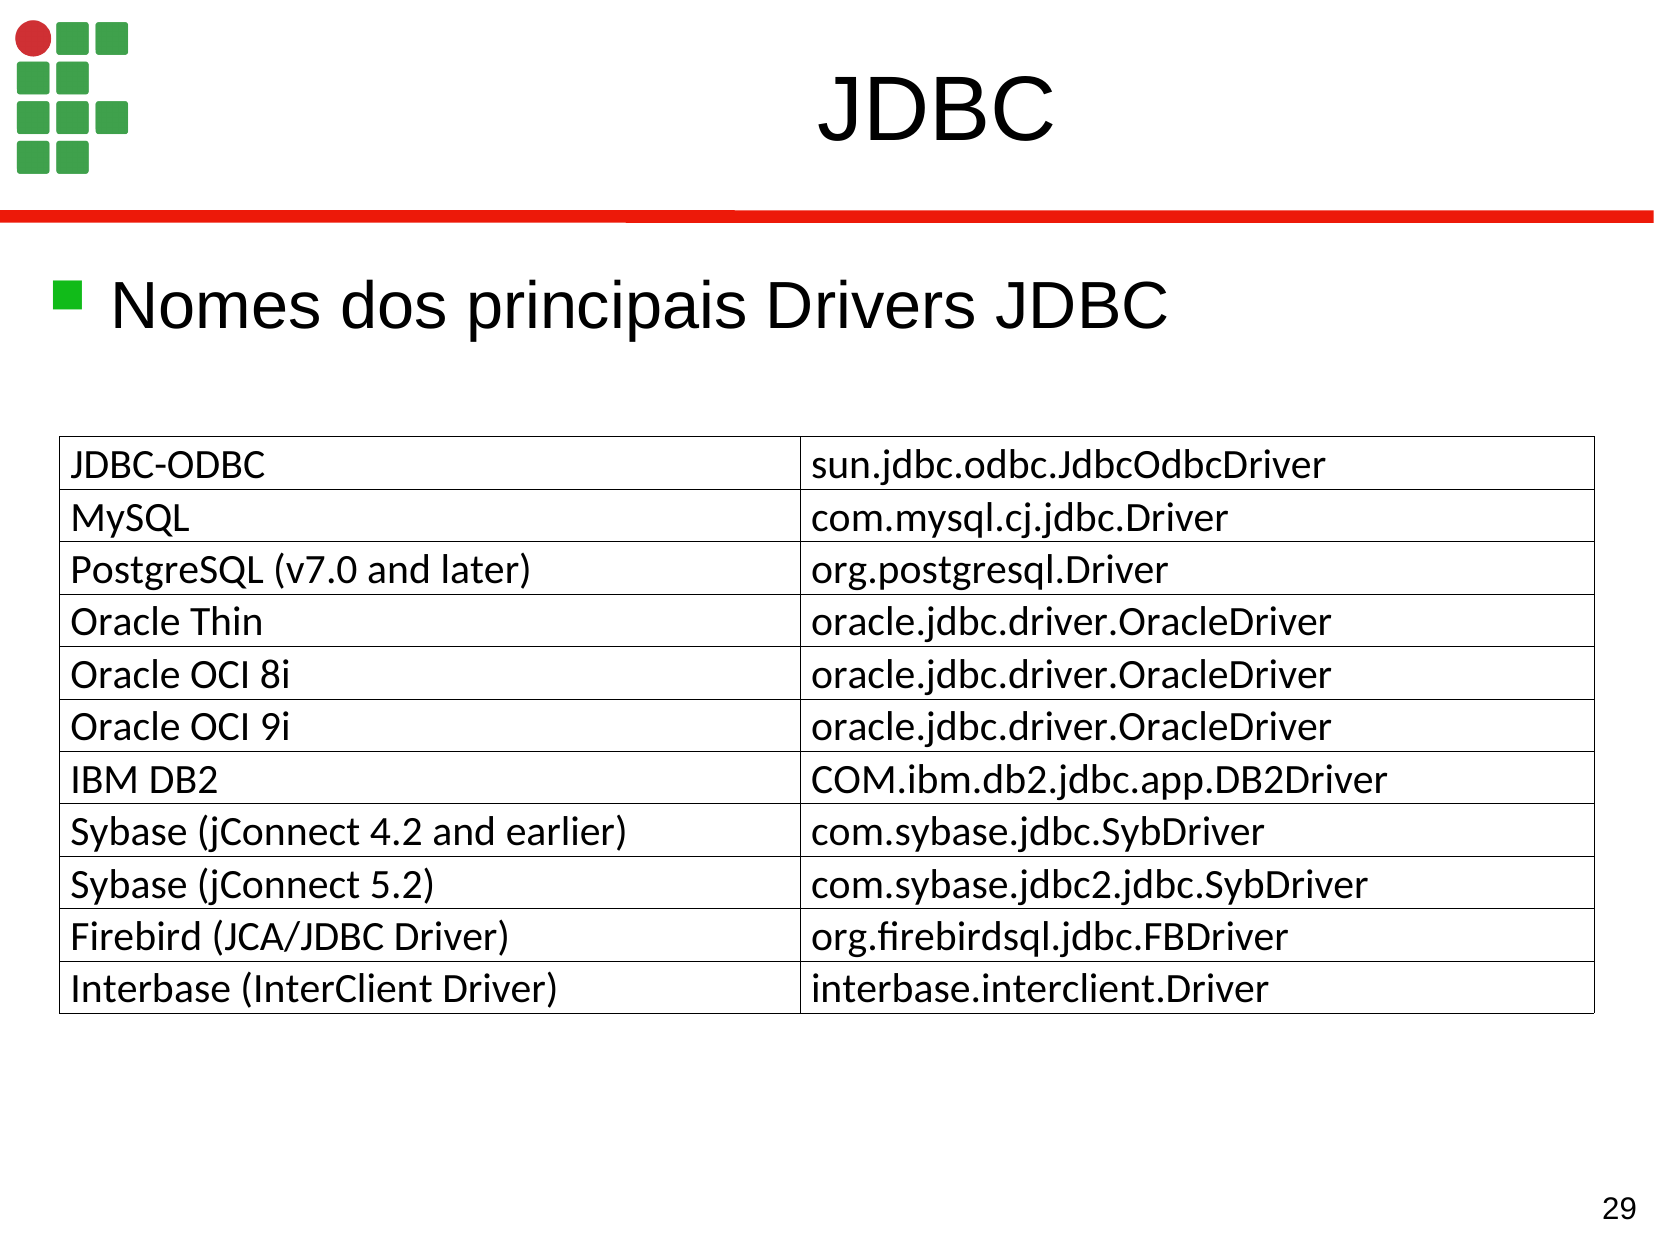

JDBC
Nomes dos principais Drivers JDBC
| JDBC-ODBC | sun.jdbc.odbc.JdbcOdbcDriver |
| --- | --- |
| MySQL | com.mysql.cj.jdbc.Driver |
| PostgreSQL (v7.0 and later) | org.postgresql.Driver |
| Oracle Thin | oracle.jdbc.driver.OracleDriver |
| Oracle OCI 8i | oracle.jdbc.driver.OracleDriver |
| Oracle OCI 9i | oracle.jdbc.driver.OracleDriver |
| IBM DB2 | COM.ibm.db2.jdbc.app.DB2Driver |
| Sybase (jConnect 4.2 and earlier) | com.sybase.jdbc.SybDriver |
| Sybase (jConnect 5.2) | com.sybase.jdbc2.jdbc.SybDriver |
| Firebird (JCA/JDBC Driver) | org.firebirdsql.jdbc.FBDriver |
| Interbase (InterClient Driver) | interbase.interclient.Driver |